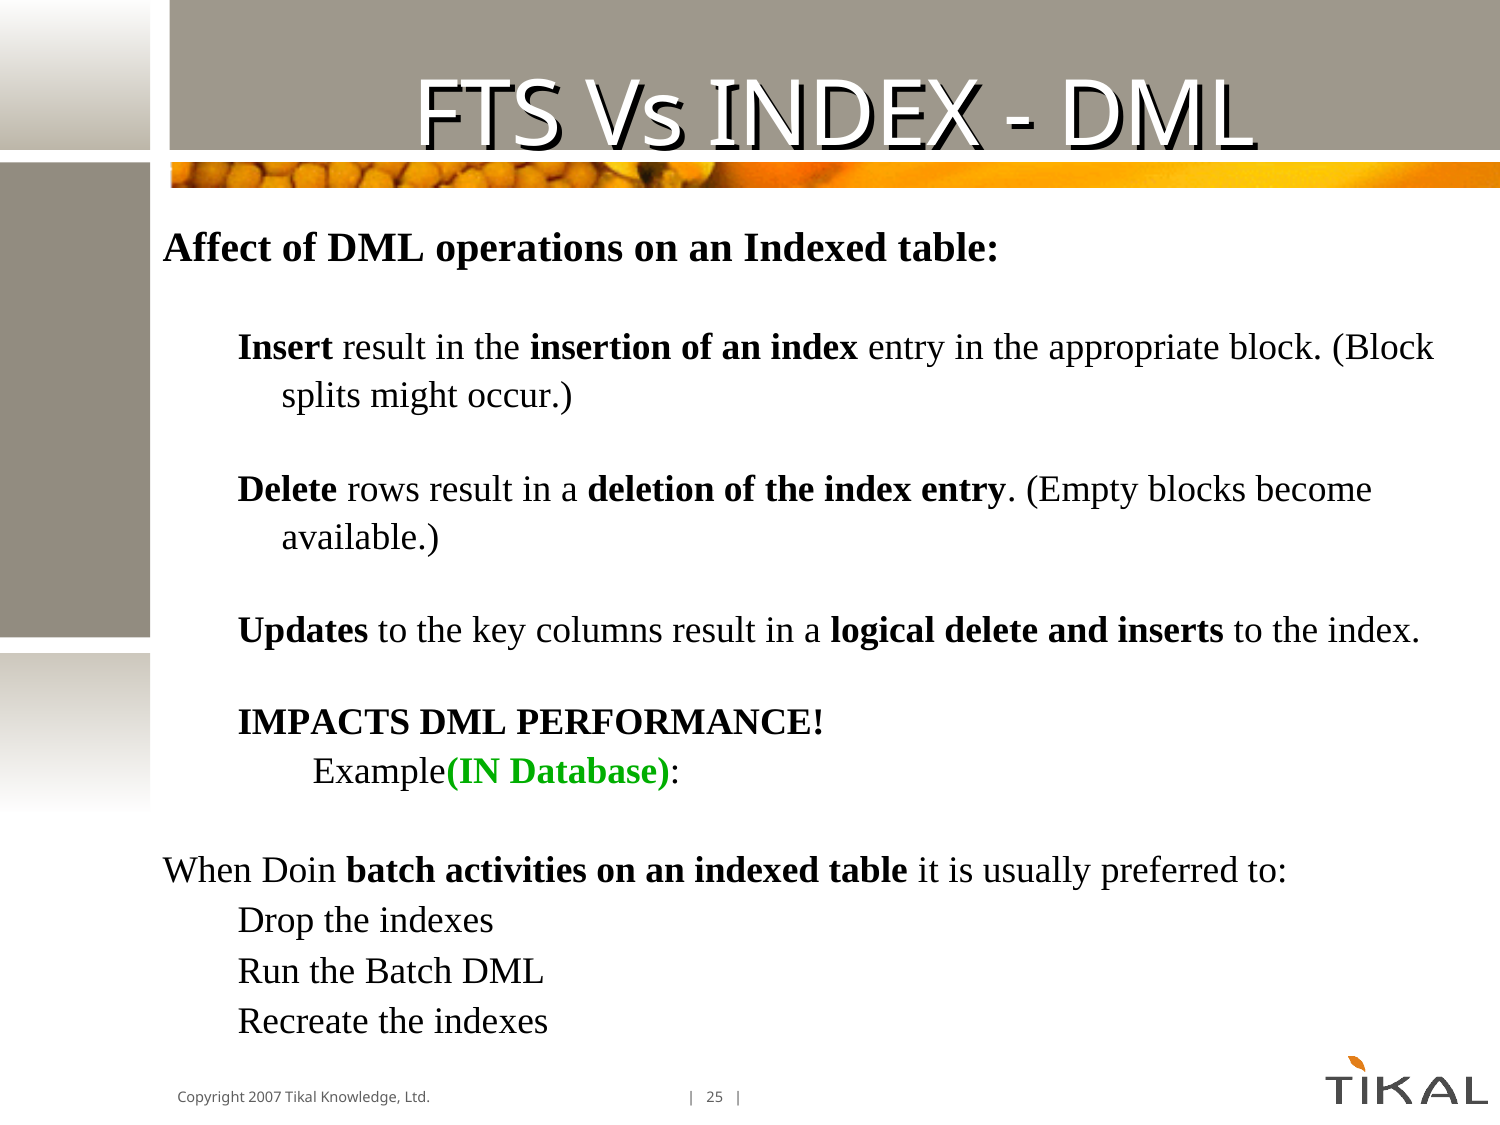

# FTS Vs INDEX - DML
Affect of DML operations on an Indexed table:
Insert result in the insertion of an index entry in the appropriate block. (Block splits might occur.)‏
Delete rows result in a deletion of the index entry. (Empty blocks become available.)‏
Updates to the key columns result in a logical delete and inserts to the index.
IMPACTS DML PERFORMANCE!
Example(IN Database):
When Doin batch activities on an indexed table it is usually preferred to:
Drop the indexes
Run the Batch DML
Recreate the indexes